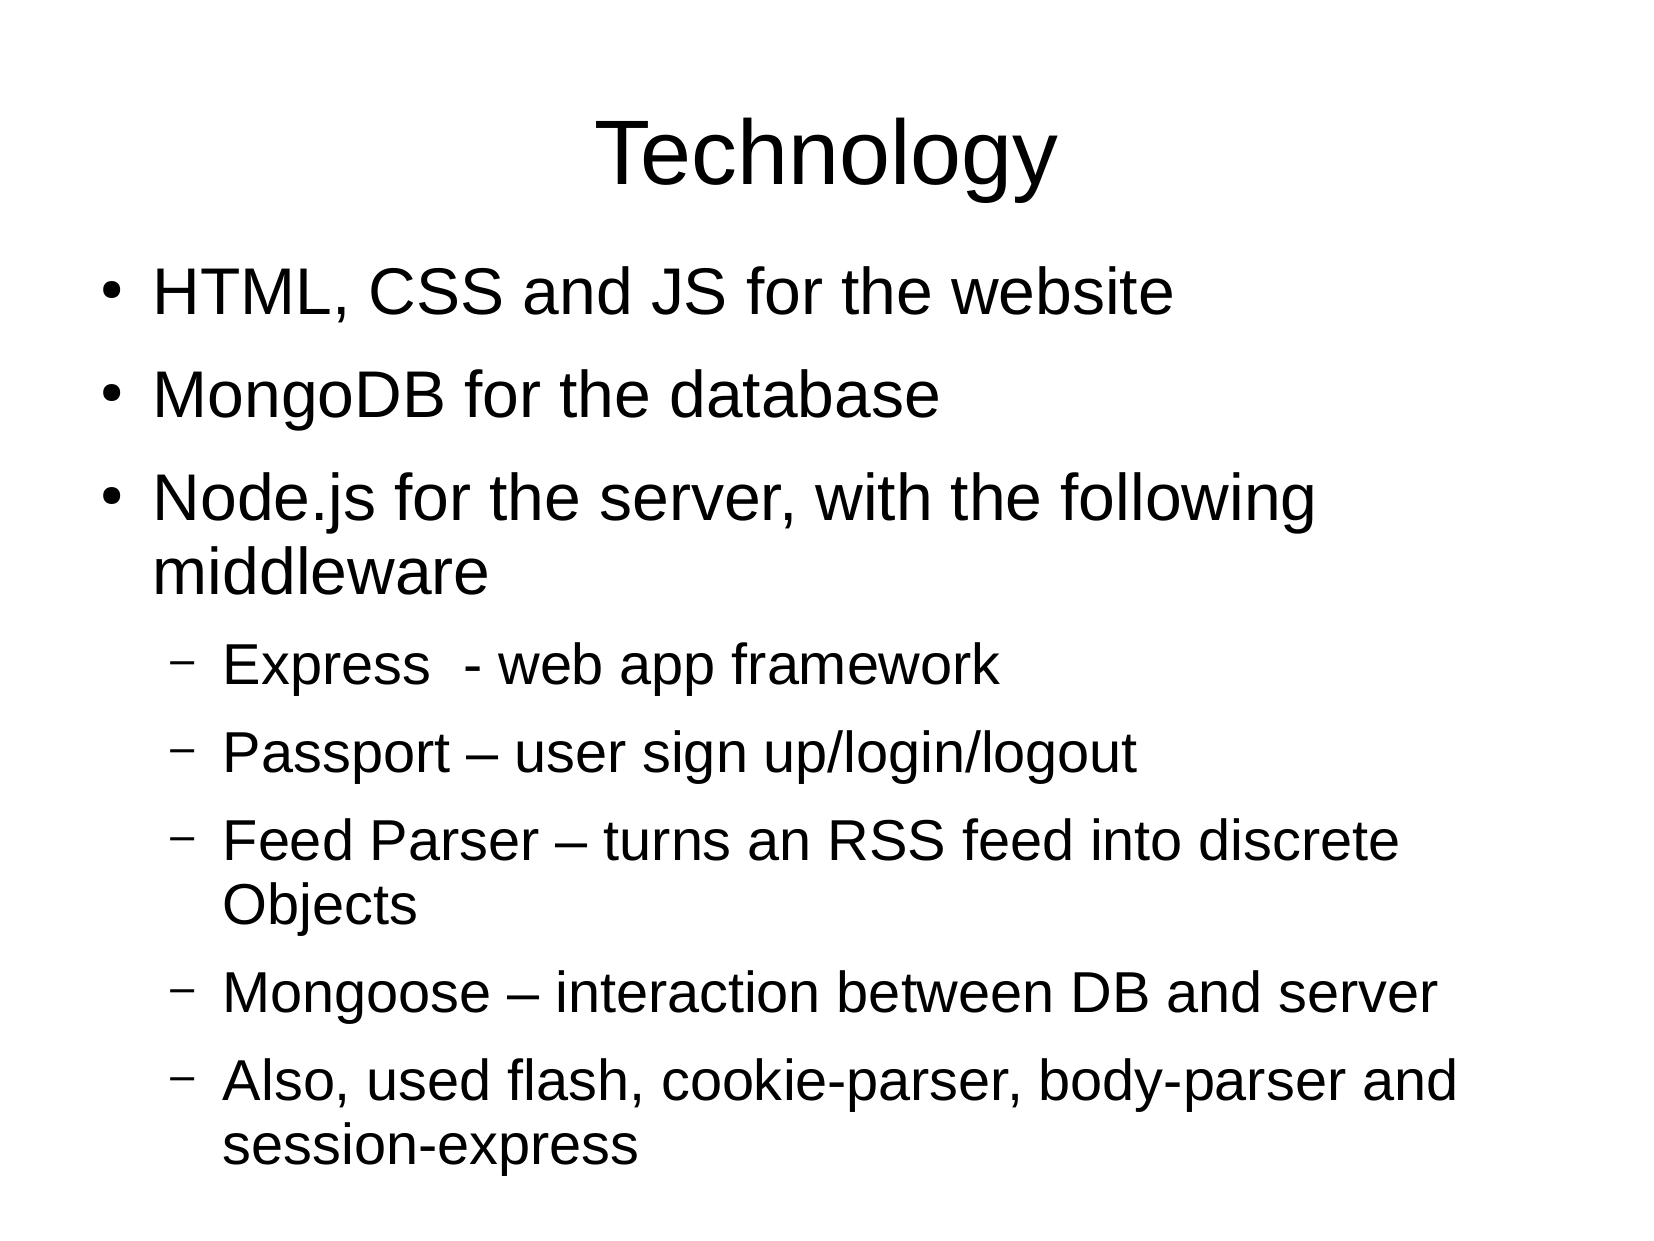

# Technology
HTML, CSS and JS for the website
MongoDB for the database
Node.js for the server, with the following middleware
Express - web app framework
Passport – user sign up/login/logout
Feed Parser – turns an RSS feed into discrete Objects
Mongoose – interaction between DB and server
Also, used flash, cookie-parser, body-parser and session-express